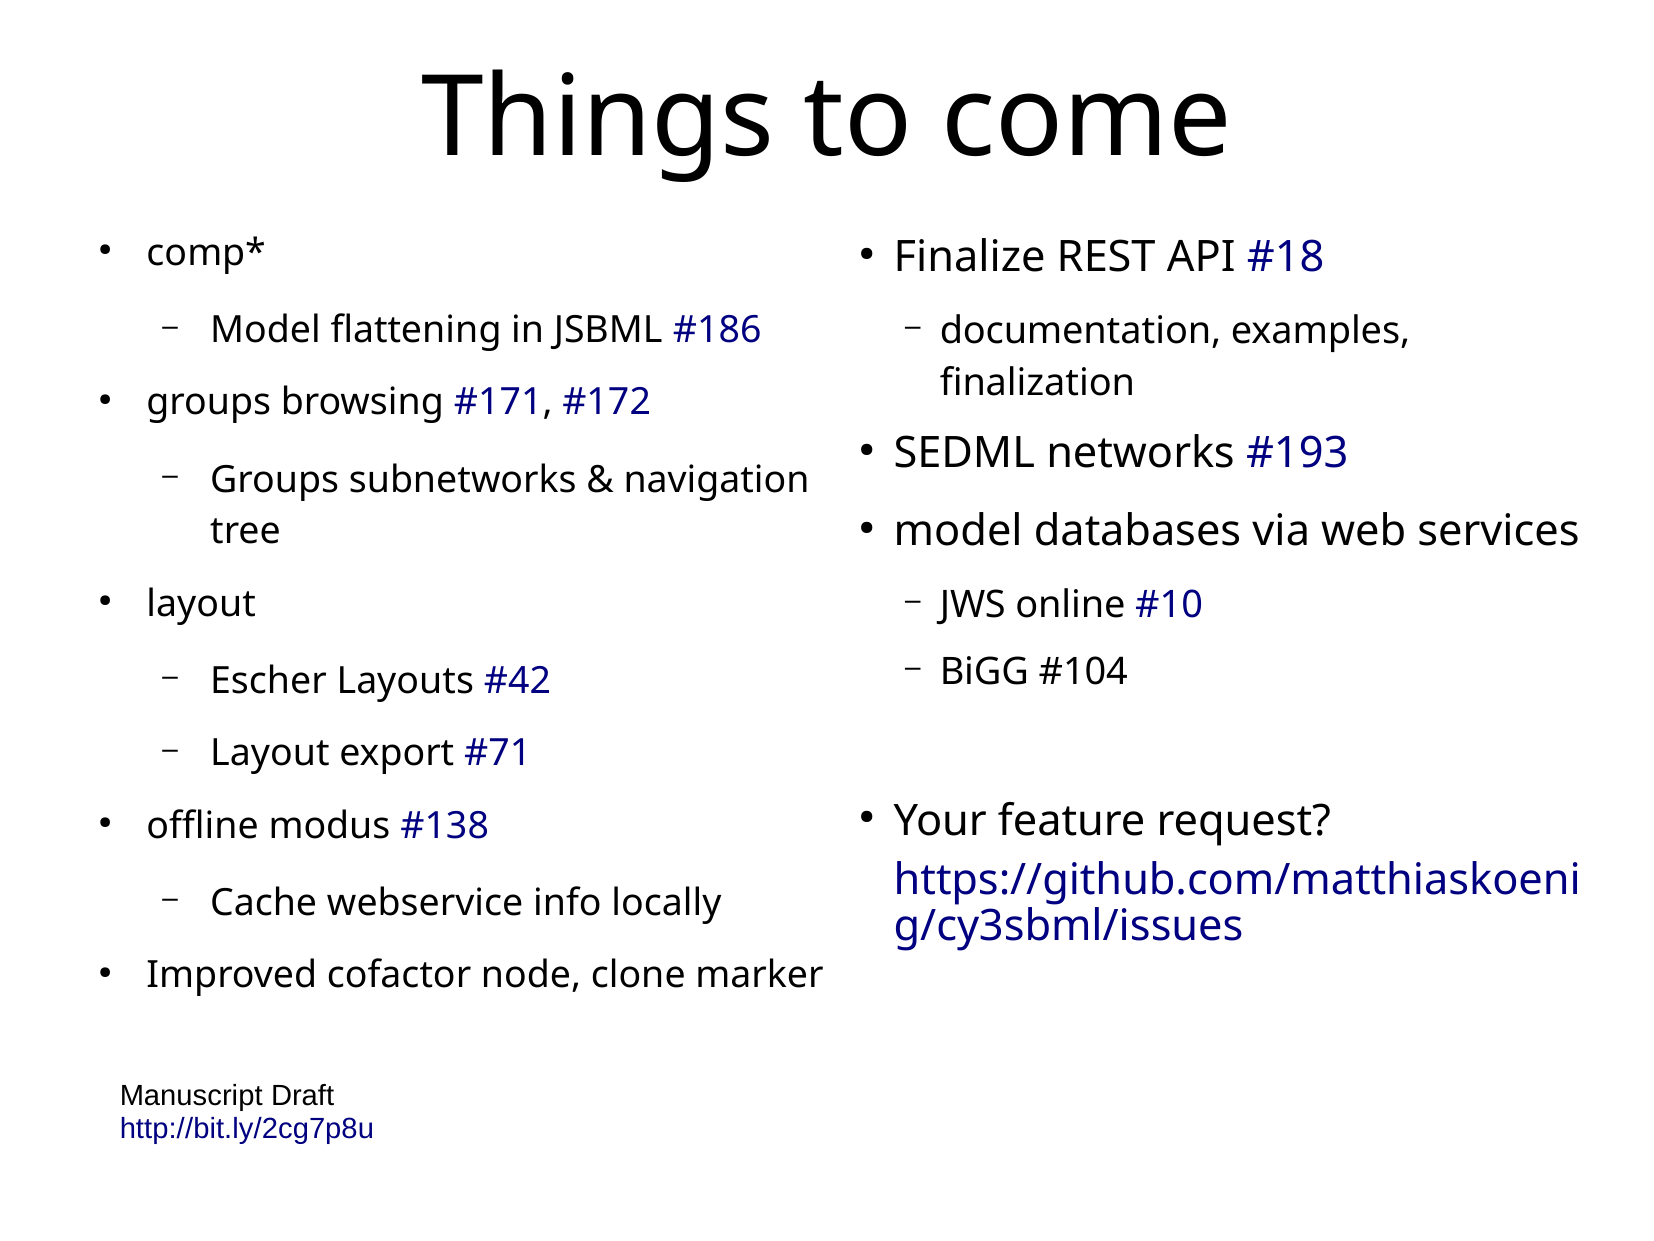

# Things to come
comp*
Model flattening in JSBML #186
groups browsing #171, #172
Groups subnetworks & navigation tree
layout
Escher Layouts #42
Layout export #71
offline modus #138
Cache webservice info locally
Improved cofactor node, clone marker
Finalize REST API #18
documentation, examples, finalization
SEDML networks #193
model databases via web services
JWS online #10
BiGG #104
Your feature request?
https://github.com/matthiaskoenig/cy3sbml/issues
Manuscript Draft
http://bit.ly/2cg7p8u